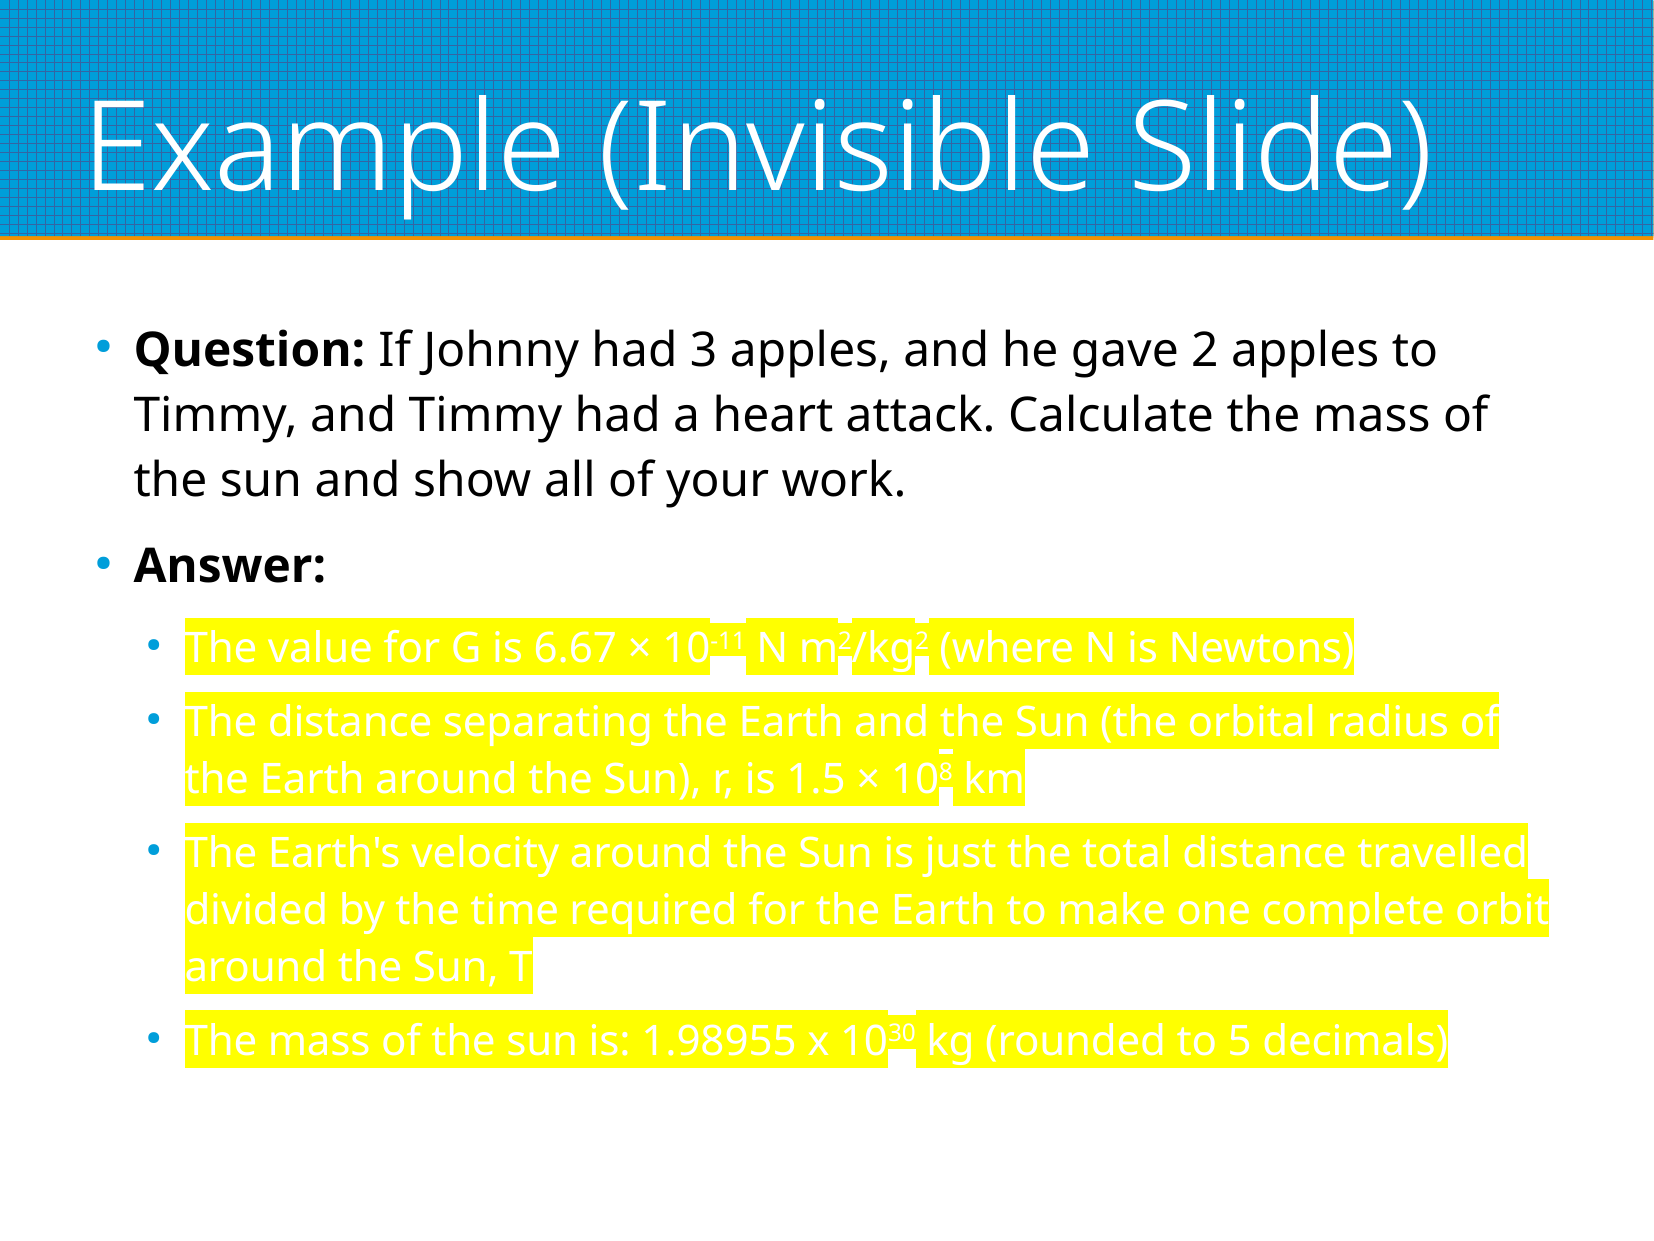

# Example (Invisible Slide)
Question: If Johnny had 3 apples, and he gave 2 apples to Timmy, and Timmy had a heart attack. Calculate the mass of the sun and show all of your work.
Answer:
The value for G is 6.67 × 10-11 N m2/kg2 (where N is Newtons)
The distance separating the Earth and the Sun (the orbital radius of the Earth around the Sun), r, is 1.5 × 108 km
The Earth's velocity around the Sun is just the total distance travelled divided by the time required for the Earth to make one complete orbit around the Sun, T
The mass of the sun is: 1.98955 x 1030 kg (rounded to 5 decimals)